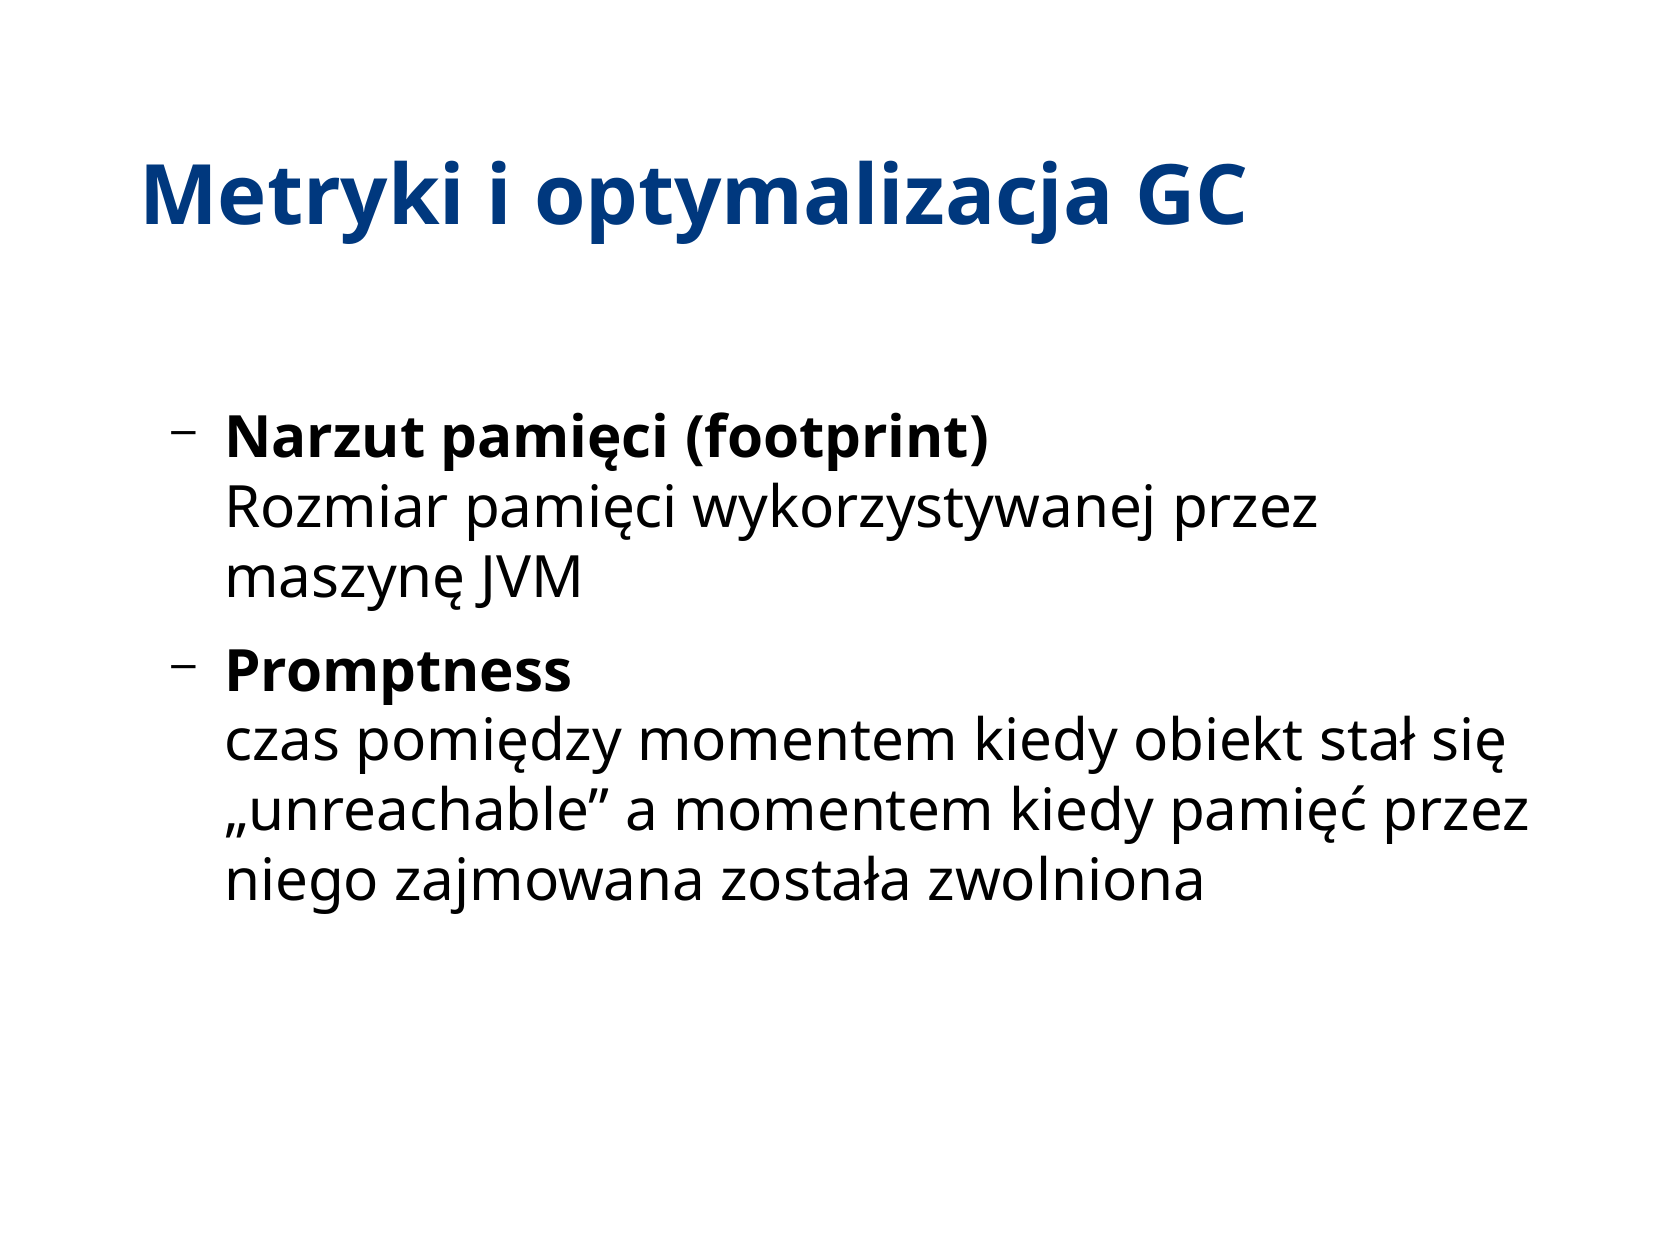

# Metryki i optymalizacja GC
Narzut pamięci (footprint)
Rozmiar pamięci wykorzystywanej przez maszynę JVM
Promptness
czas pomiędzy momentem kiedy obiekt stał się „unreachable” a momentem kiedy pamięć przez niego zajmowana została zwolniona